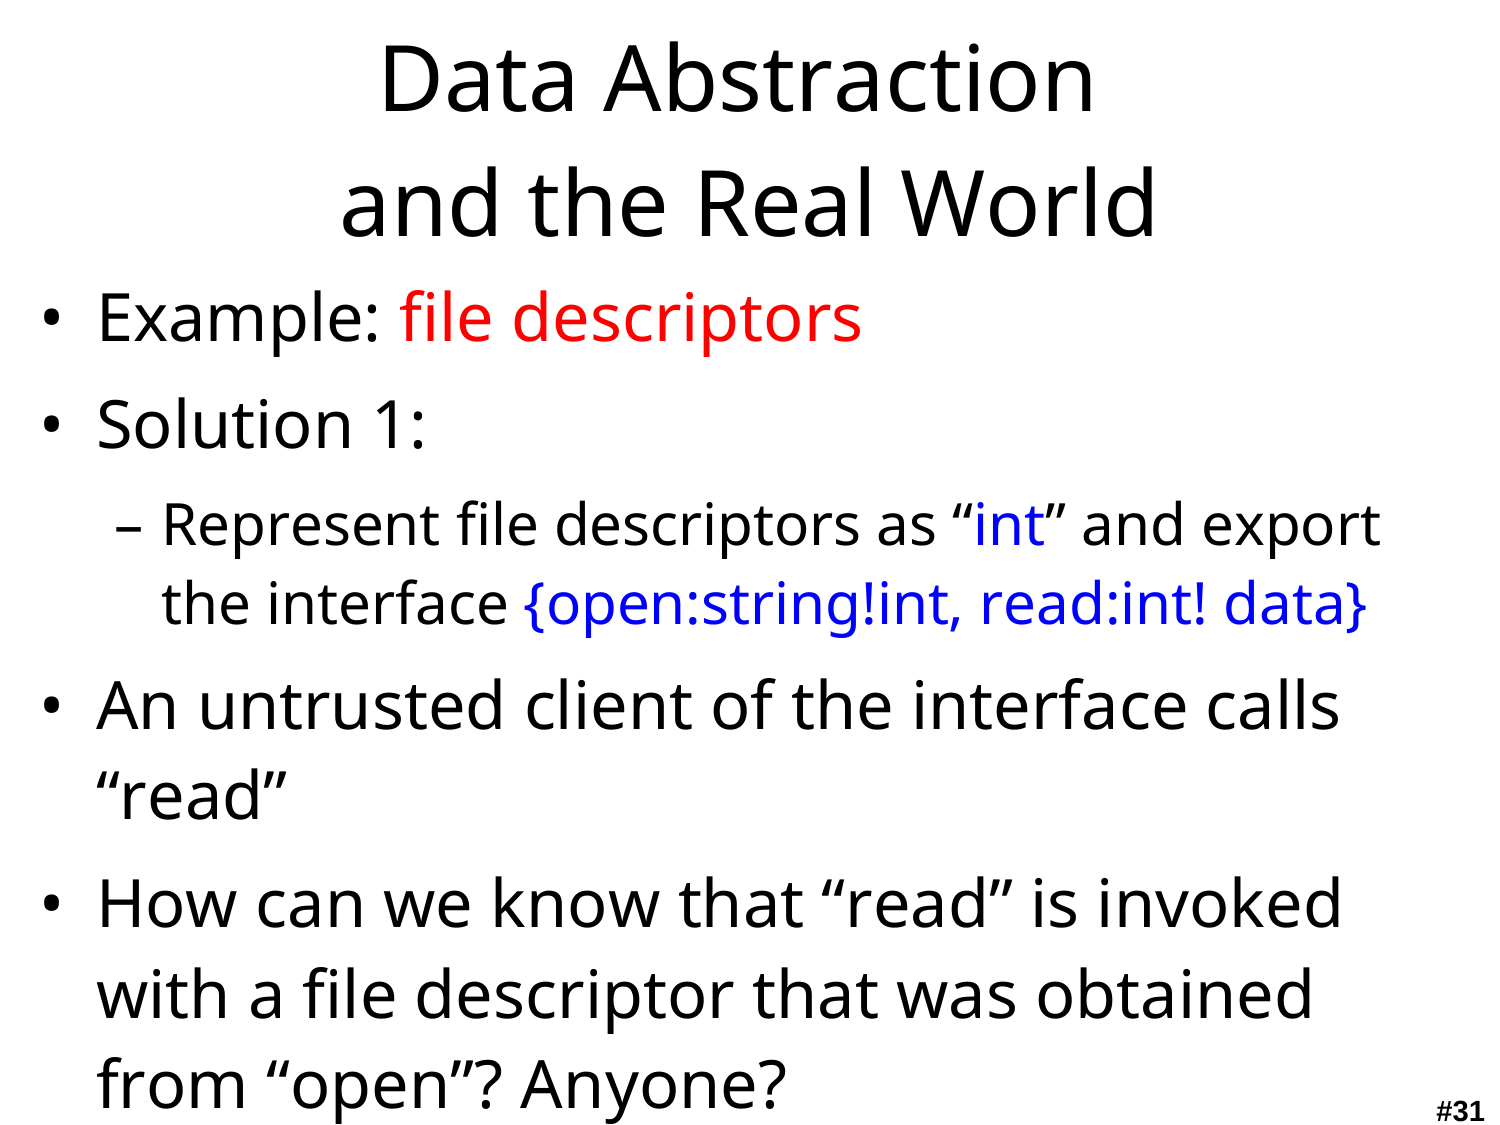

# Data Abstraction and the Real World
Example: file descriptors
Solution 1:
Represent file descriptors as “int” and export the interface {open:string!int, read:int! data}
An untrusted client of the interface calls “read”
How can we know that “read” is invoked with a file descriptor that was obtained from “open”? Anyone?
31